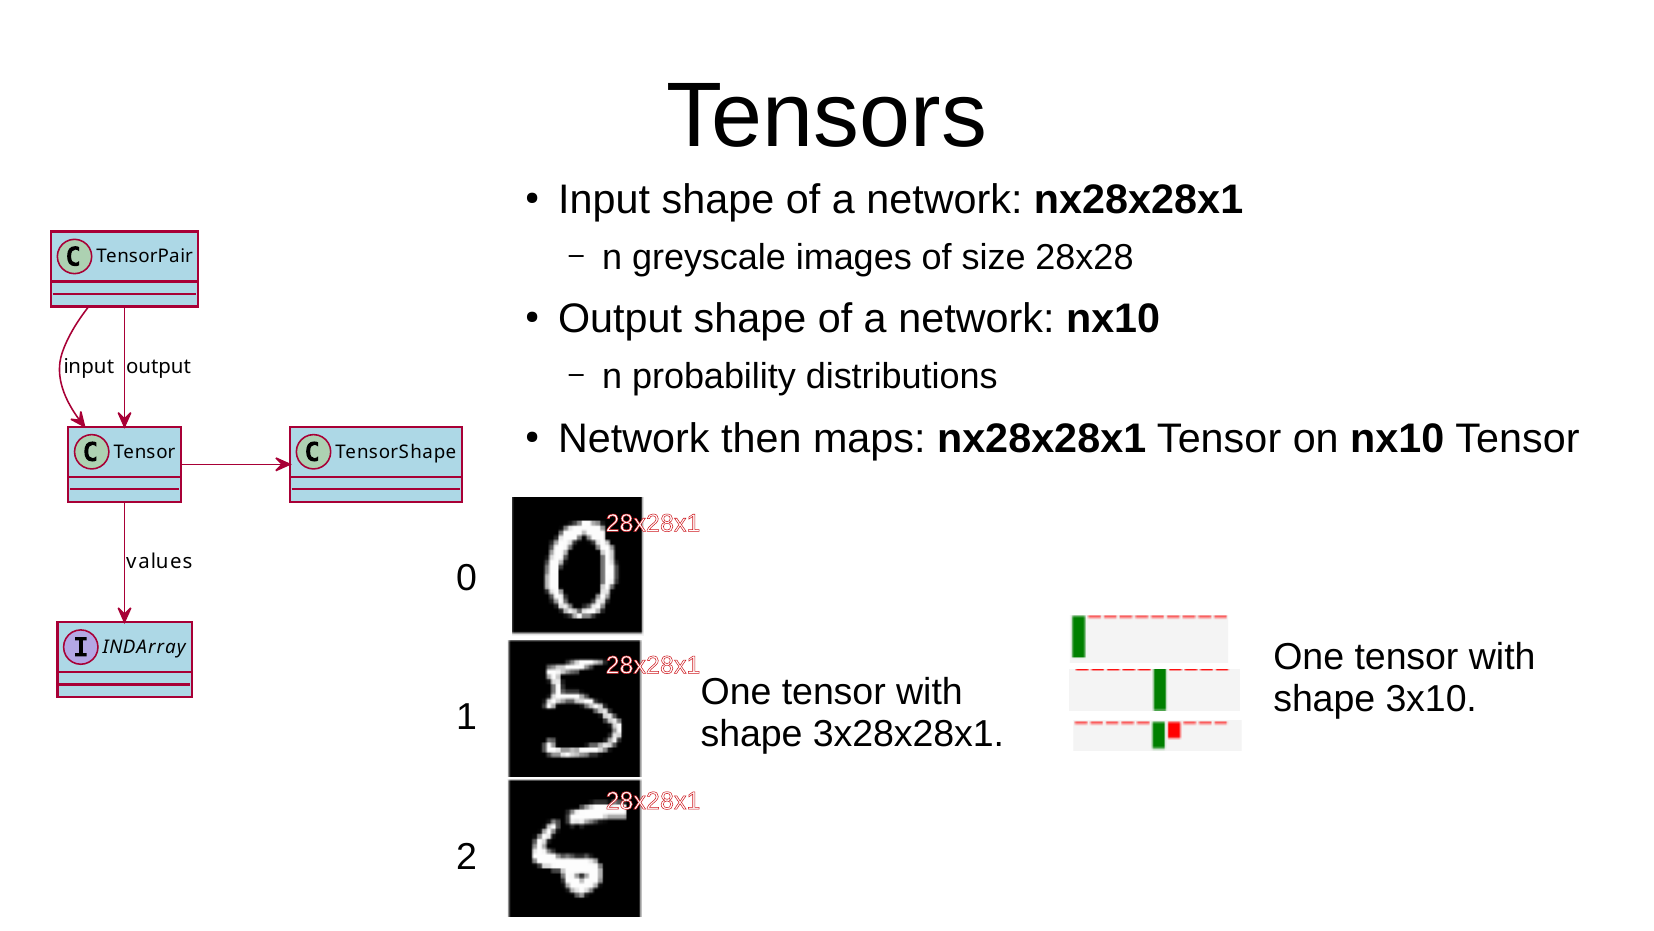

# Tensors
Input shape of a network: nx28x28x1
n greyscale images of size 28x28
Output shape of a network: nx10
n probability distributions
Network then maps: nx28x28x1 Tensor on nx10 Tensor
28x28x1
0
28x28x1
One tensor with
shape 3x28x28x1.
1
28x28x1
2
One tensor with
shape 3x10.